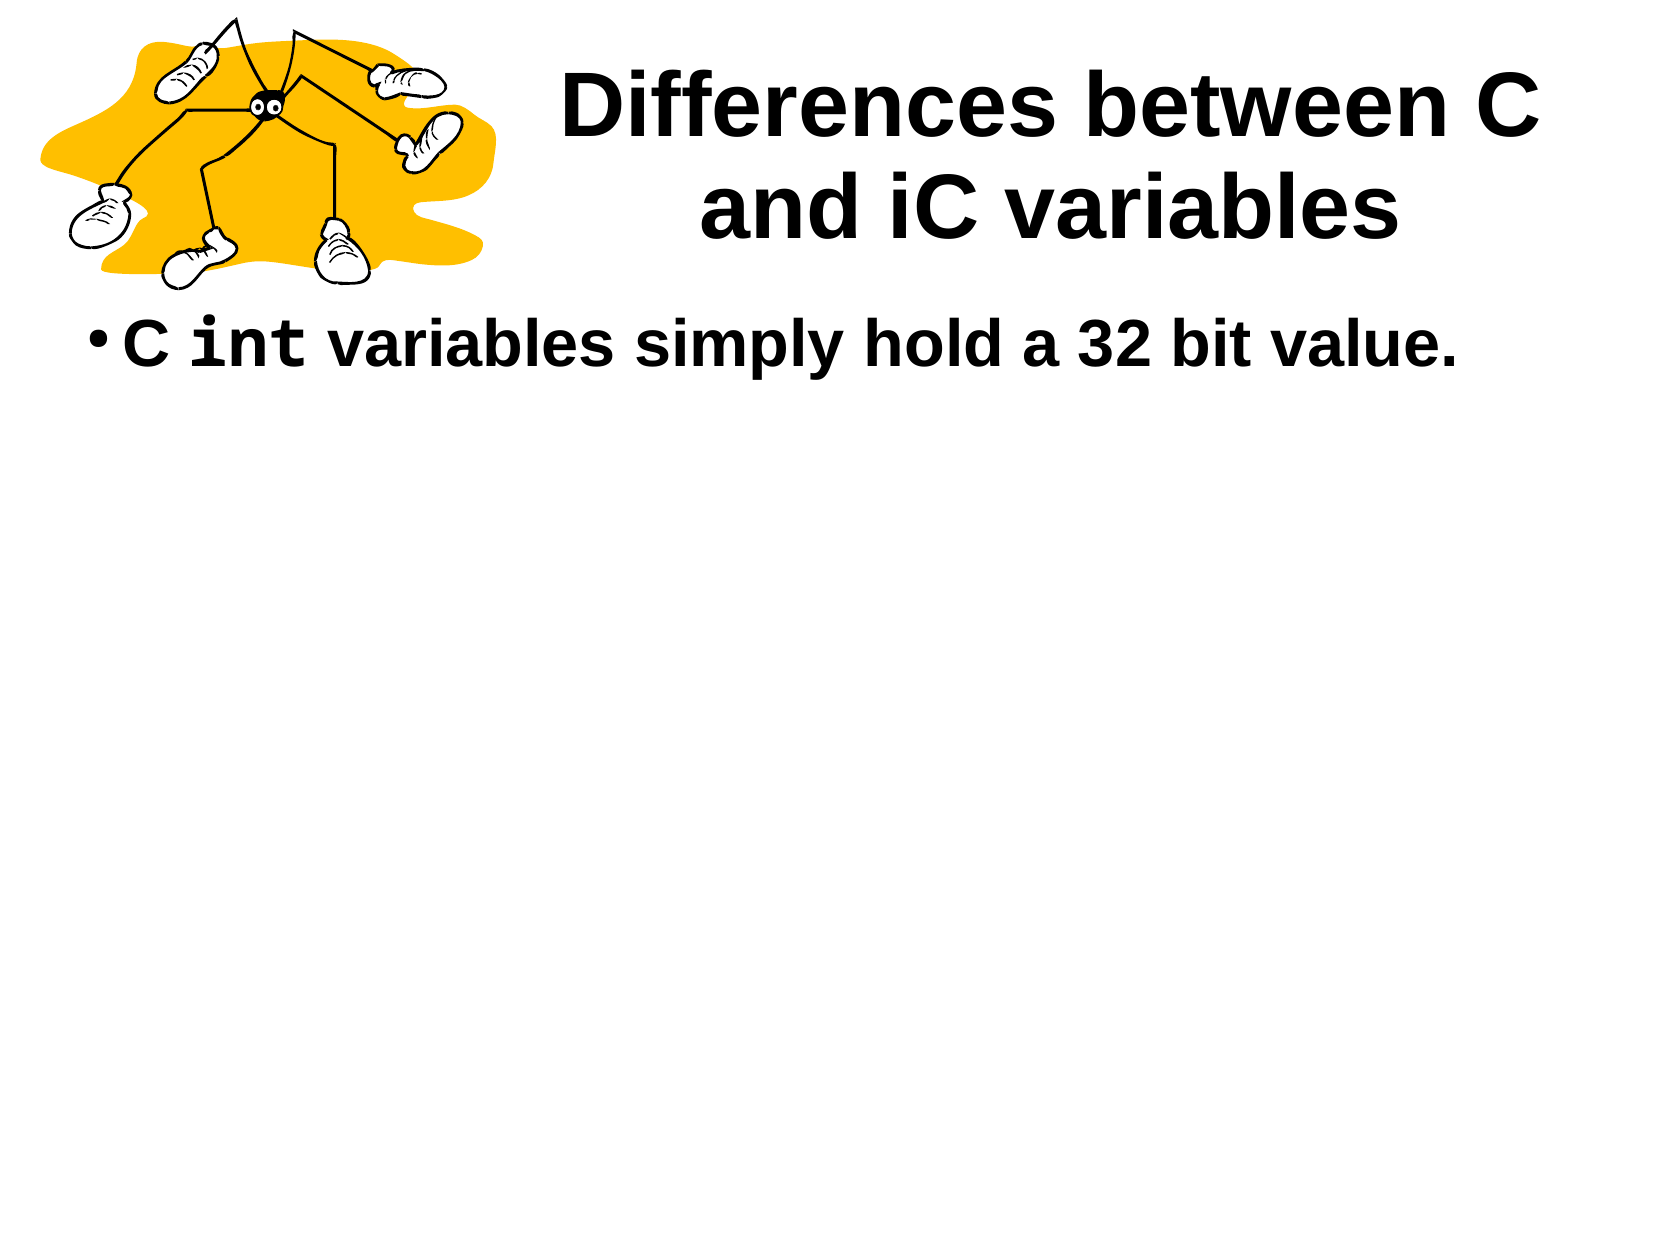

# Differences between C and iC variables
C int variables simply hold a 32 bit value.